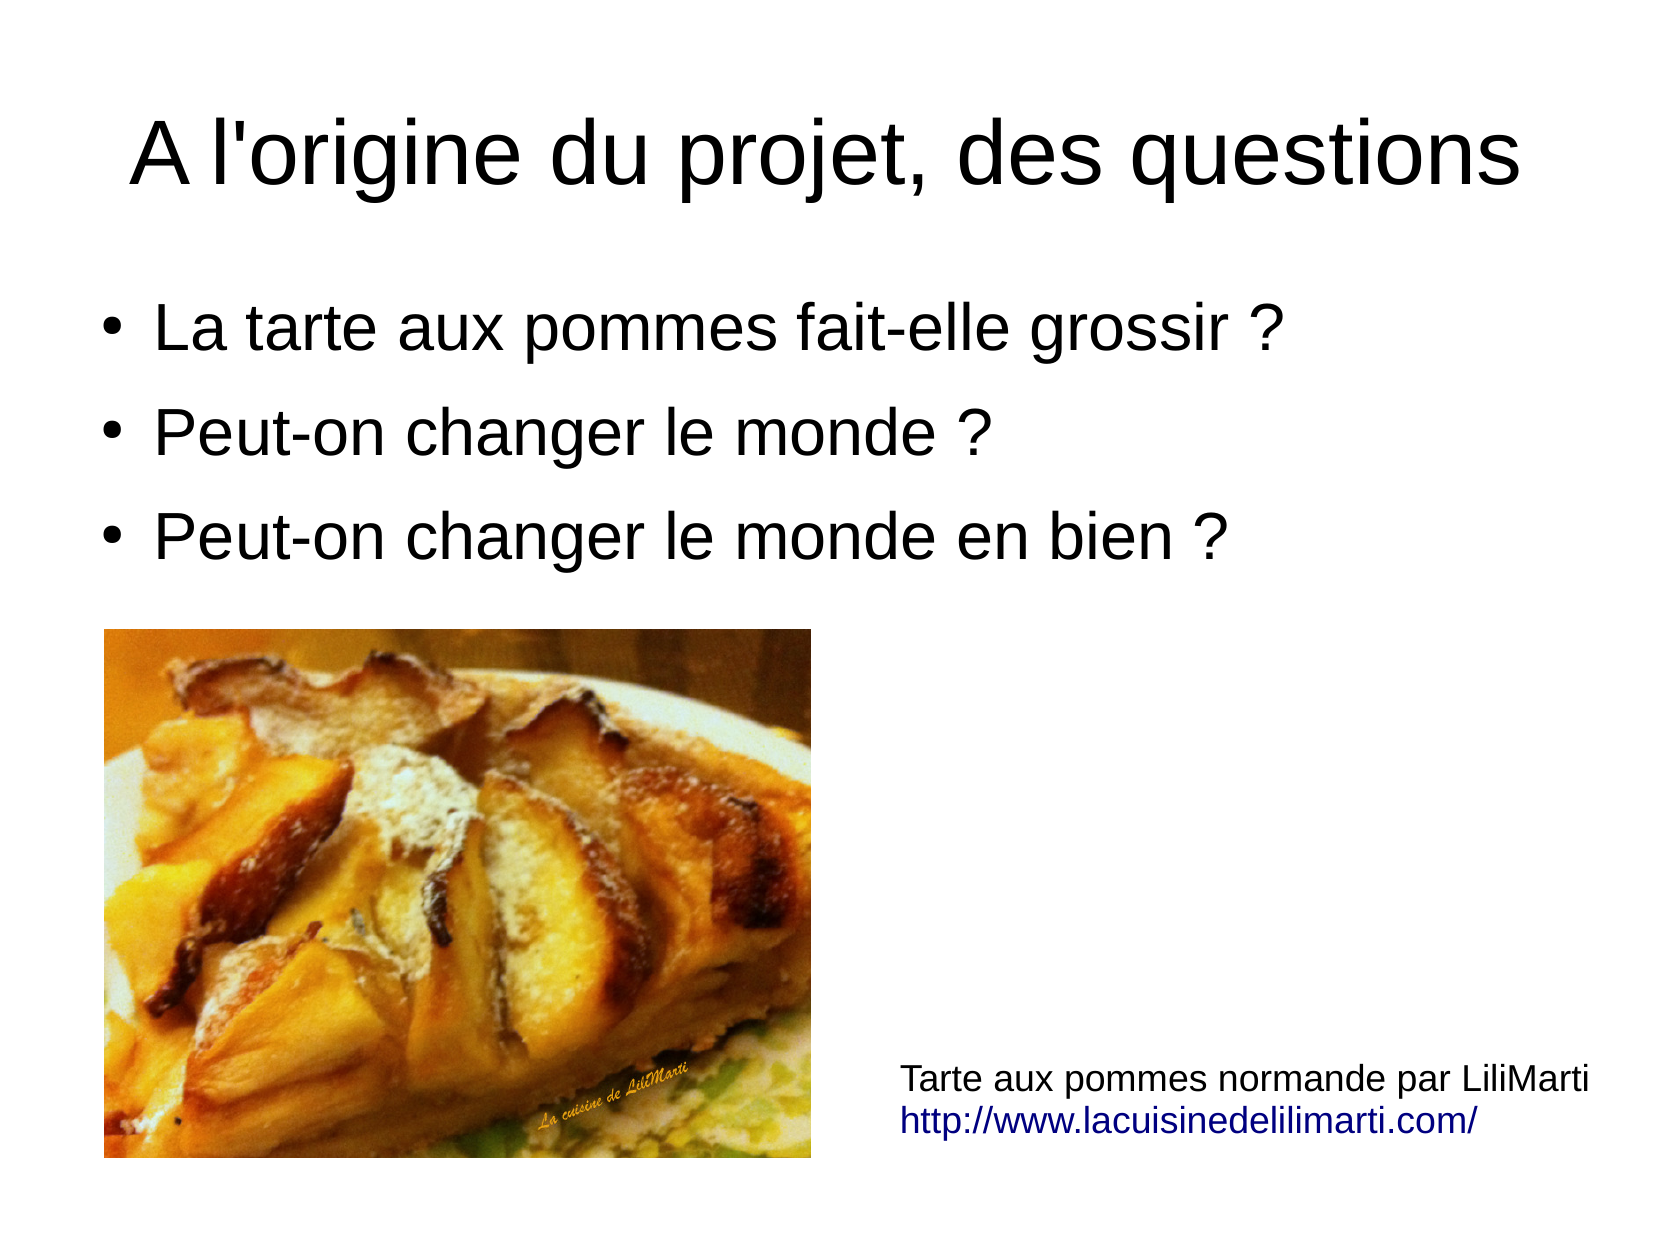

# A l'origine du projet, des questions
La tarte aux pommes fait-elle grossir ?
Peut-on changer le monde ?
Peut-on changer le monde en bien ?
Tarte aux pommes normande par LiliMarti
http://www.lacuisinedelilimarti.com/